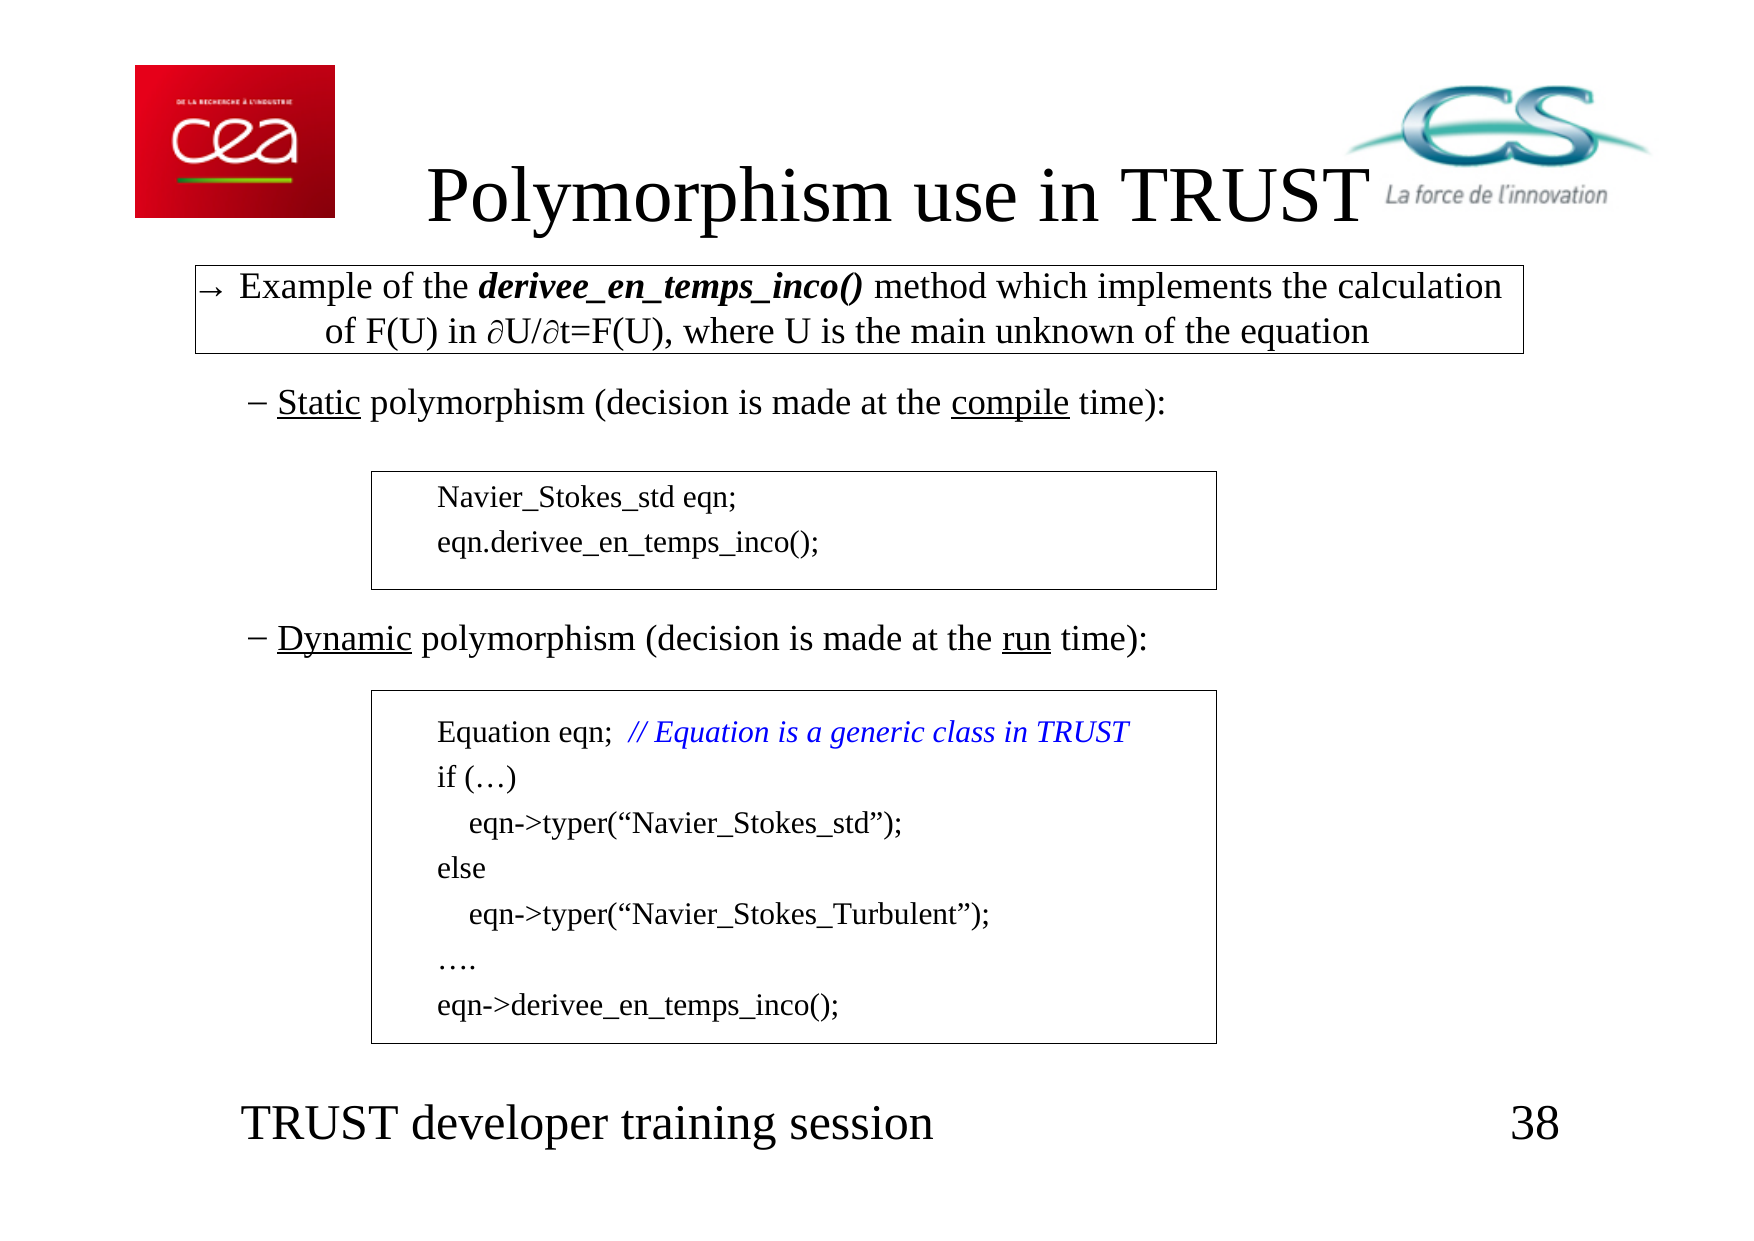

# Polymorphism use in TRUST
→ Example of the derivee_en_temps_inco() method which implements the calculation
 of F(U) in ¶U/¶t=F(U), where U is the main unknown of the equation
Static polymorphism (decision is made at the compile time):
Navier_Stokes_std eqn;
eqn.derivee_en_temps_inco();
Dynamic polymorphism (decision is made at the run time):
Equation eqn; // Equation is a generic class in TRUST
if (…)
 eqn->typer(“Navier_Stokes_std”);
else
 eqn->typer(“Navier_Stokes_Turbulent”);
….
eqn->derivee_en_temps_inco();
TRUST developer training session
38